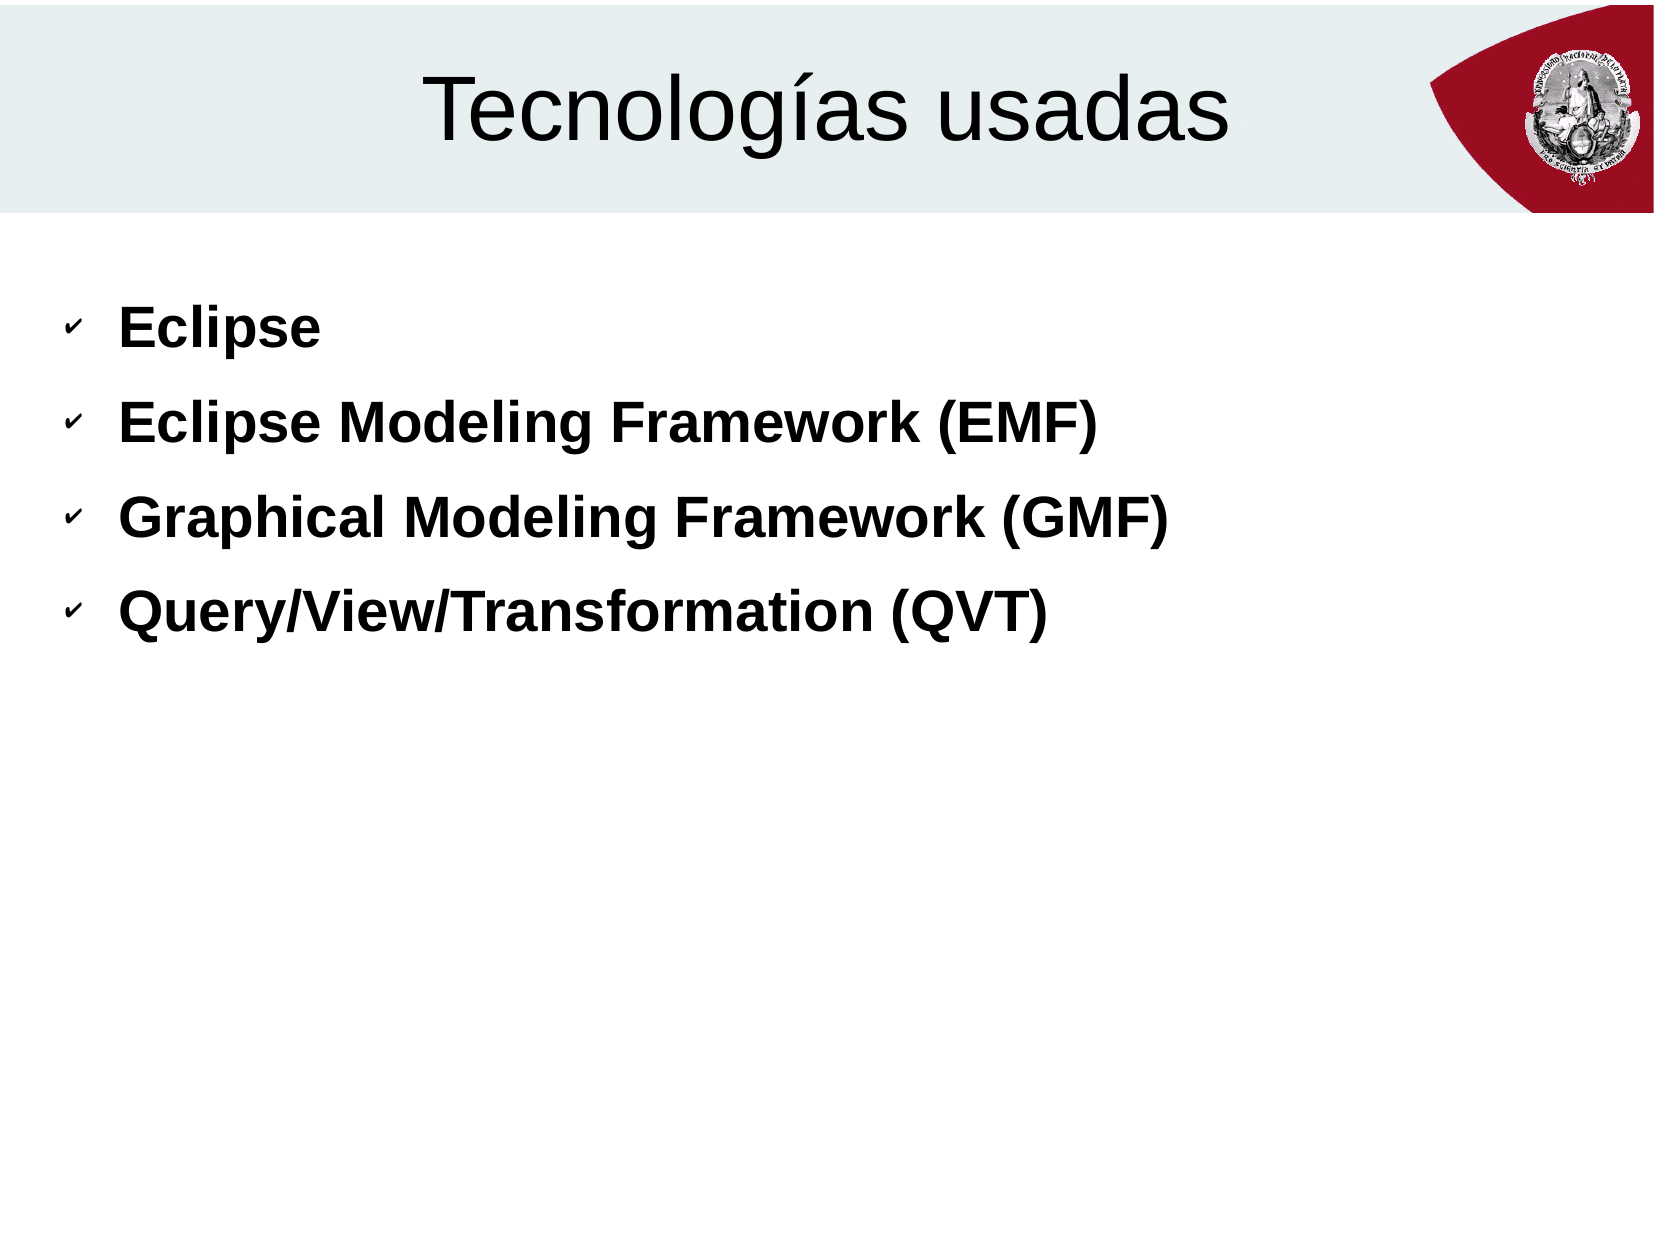

# Tecnologías usadas
Eclipse
Eclipse Modeling Framework (EMF)
Graphical Modeling Framework (GMF)
Query/View/Transformation (QVT)